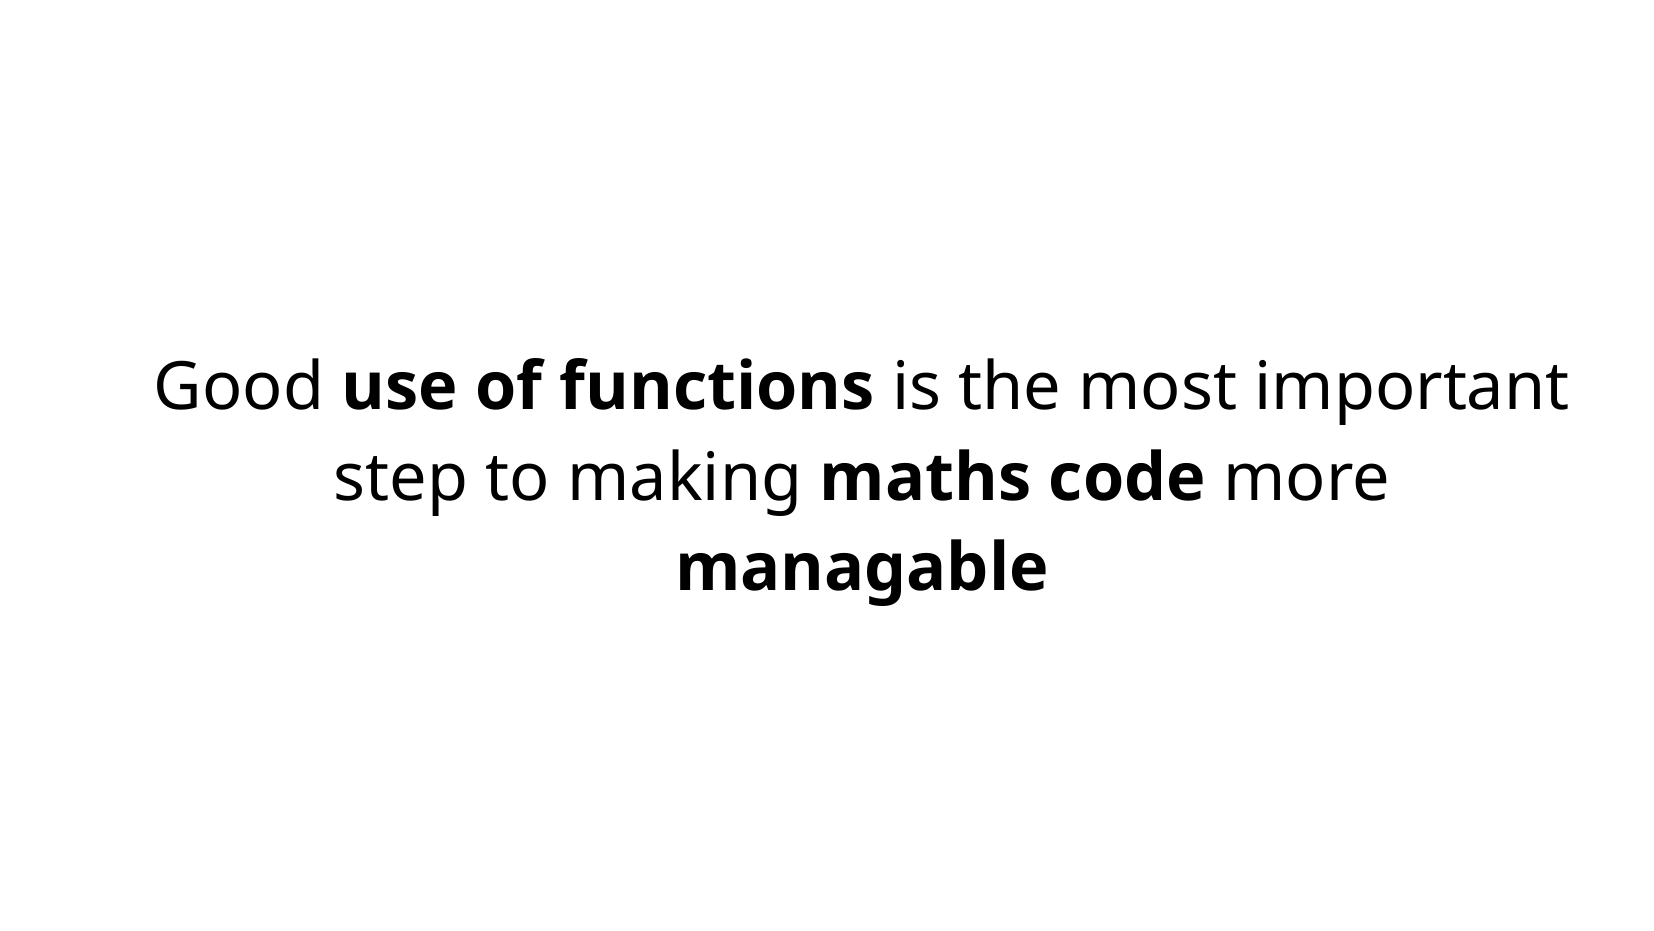

#
Good use of functions is the most important step to making maths code more managable